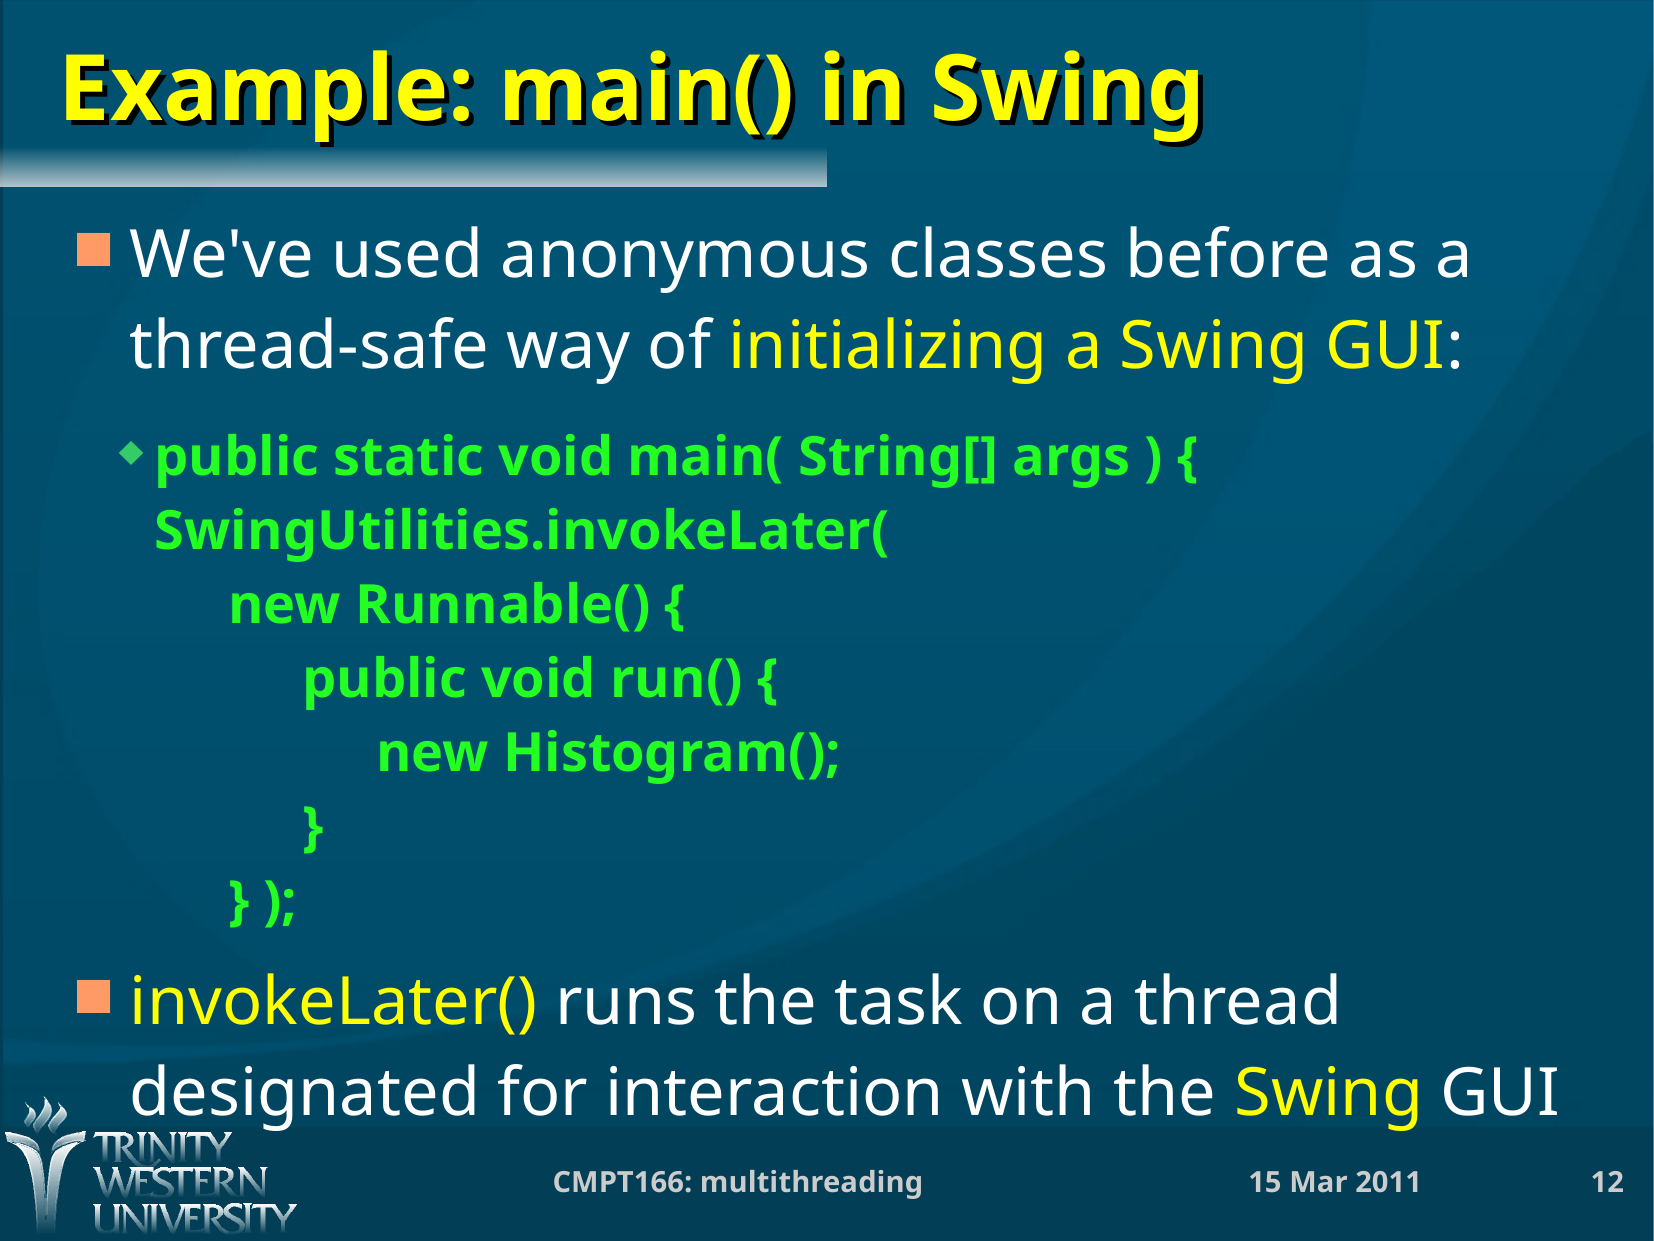

# Example: main() in Swing
We've used anonymous classes before as a thread-safe way of initializing a Swing GUI:
public static void main( String[] args ) {
SwingUtilities.invokeLater(
	new Runnable() {
		public void run() {
			new Histogram();
		}
	} );
invokeLater() runs the task on a thread designated for interaction with the Swing GUI
CMPT166: multithreading
15 Mar 2011
12